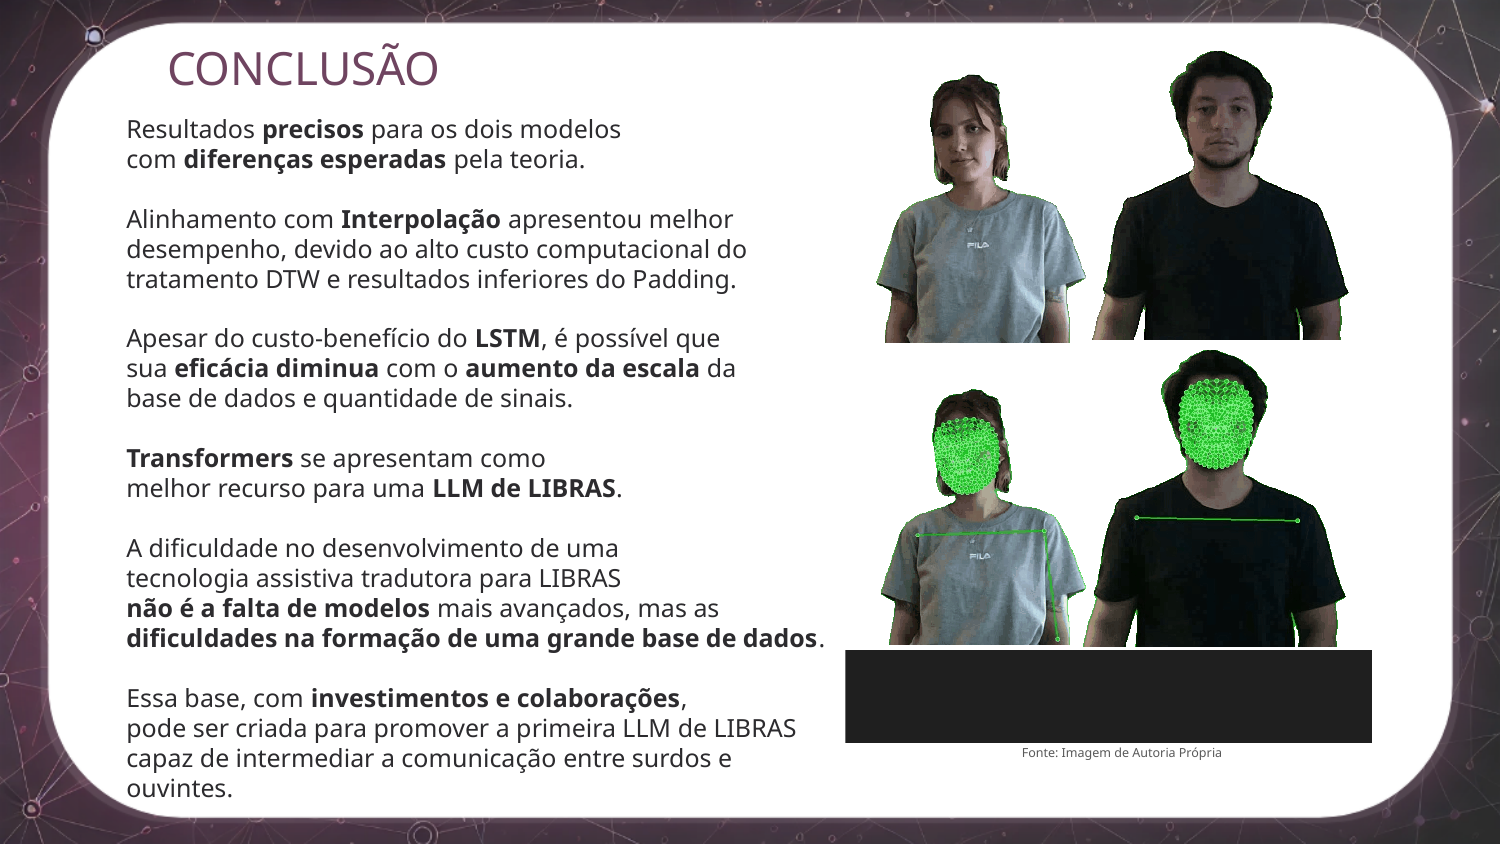

CONCLUSÃO
Resultados precisos para os dois modelos
com diferenças esperadas pela teoria.
Alinhamento com Interpolação apresentou melhor desempenho, devido ao alto custo computacional do tratamento DTW e resultados inferiores do Padding.
Apesar do custo-benefício do LSTM, é possível que
sua eficácia diminua com o aumento da escala da
base de dados e quantidade de sinais.
Transformers se apresentam como
melhor recurso para uma LLM de LIBRAS.
A dificuldade no desenvolvimento de uma
tecnologia assistiva tradutora para LIBRAS
não é a falta de modelos mais avançados, mas as
dificuldades na formação de uma grande base de dados.
Essa base, com investimentos e colaborações,
pode ser criada para promover a primeira LLM de LIBRAS
capaz de intermediar a comunicação entre surdos e ouvintes.
Fonte: Imagem de Autoria Própria